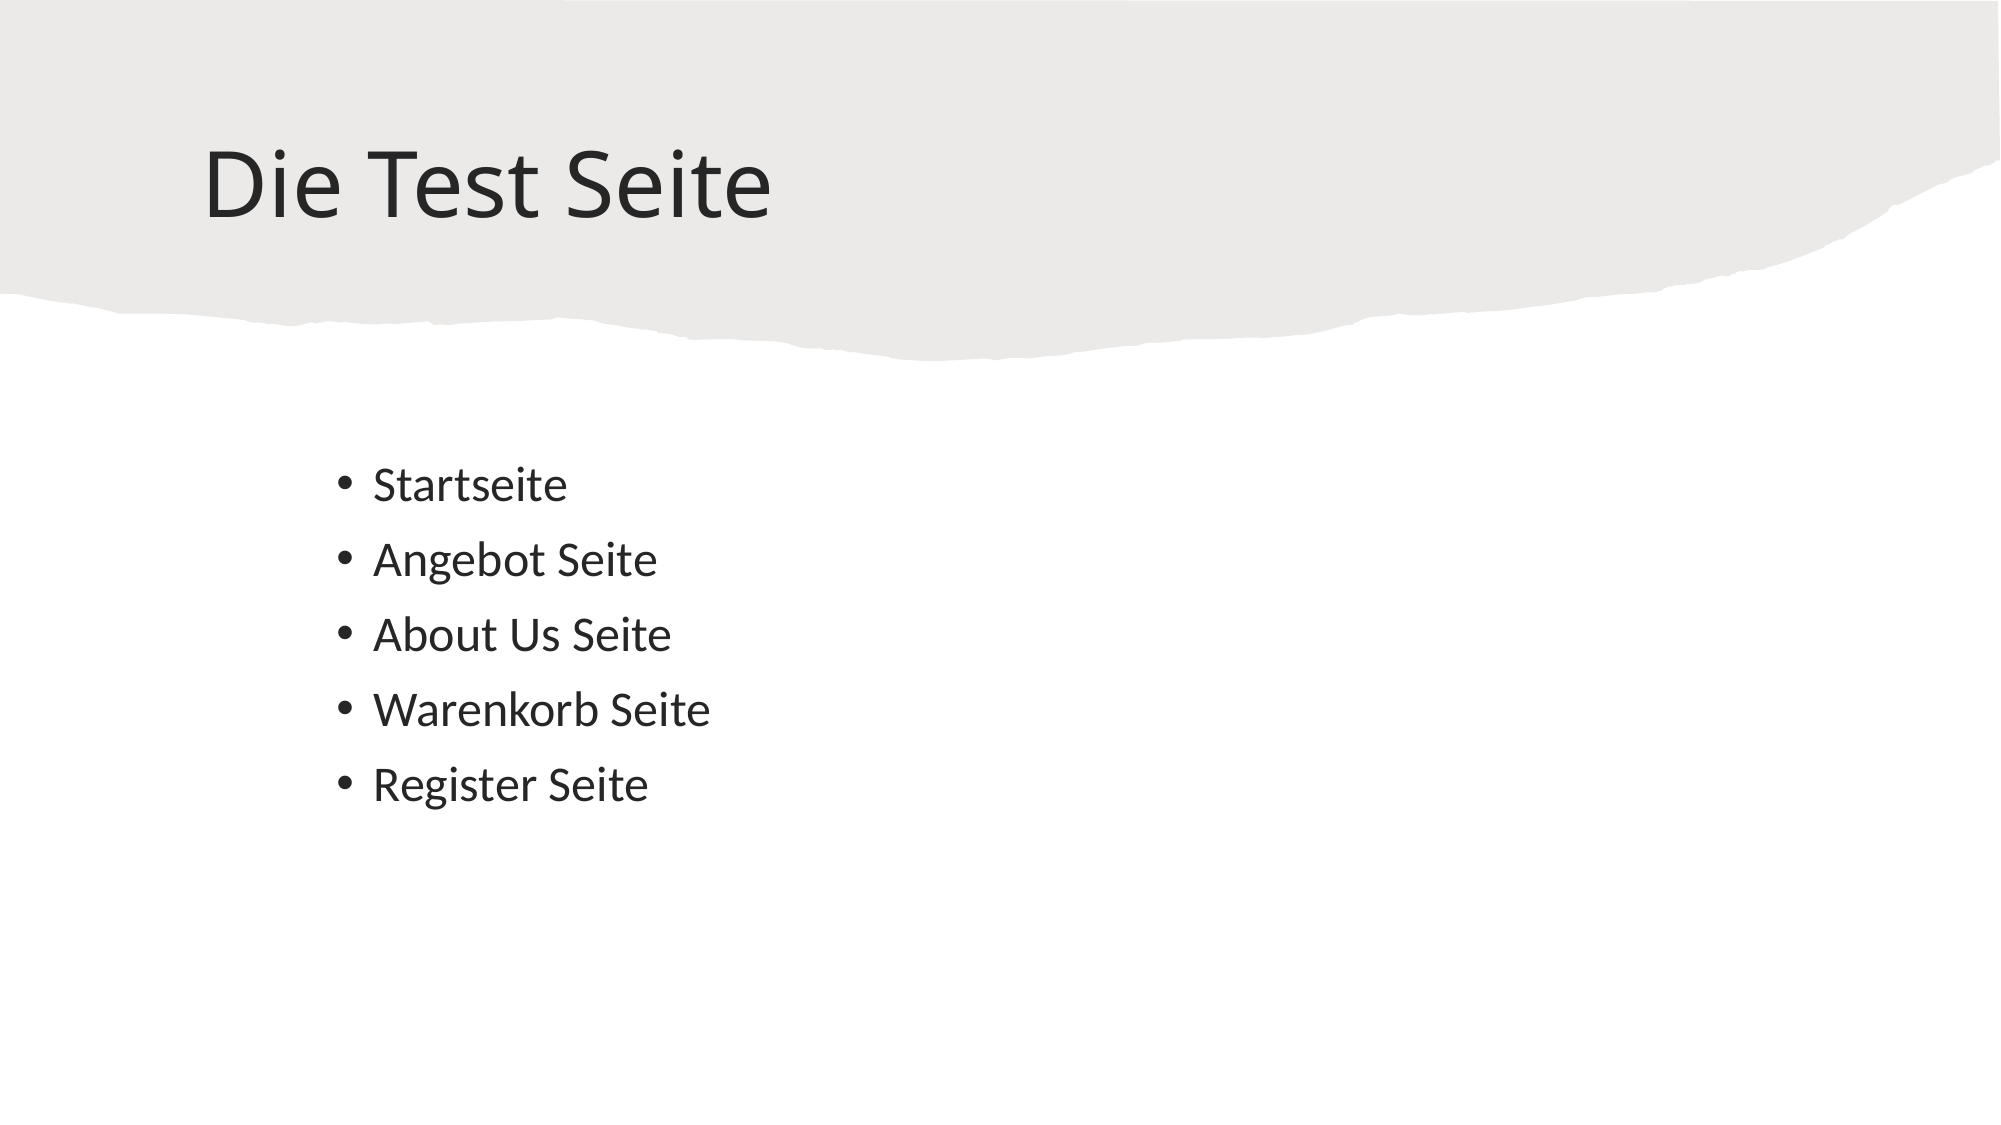

# Die Test Seite
Startseite
Angebot Seite
About Us Seite
Warenkorb Seite
Register Seite